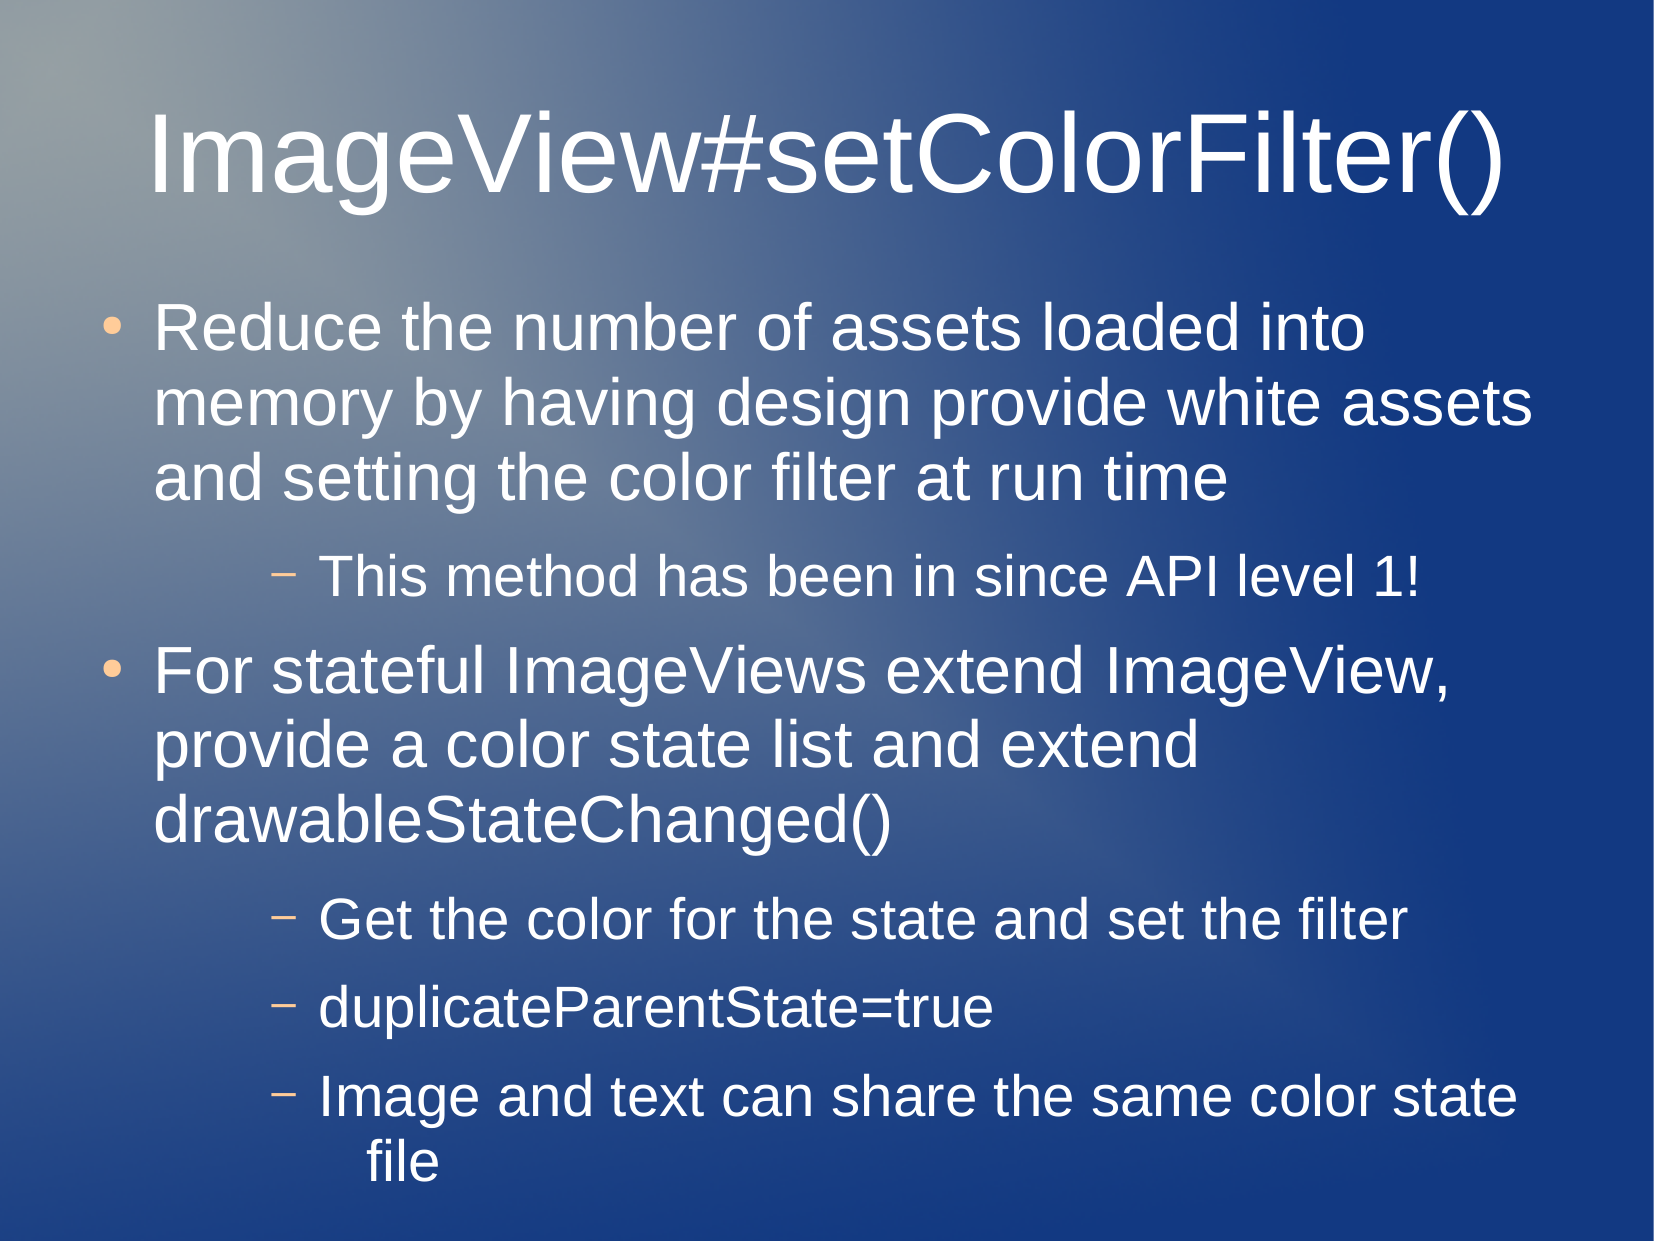

# ImageView#setColorFilter()
Reduce the number of assets loaded into memory by having design provide white assets and setting the color filter at run time
This method has been in since API level 1!
For stateful ImageViews extend ImageView, provide a color state list and extend drawableStateChanged()
Get the color for the state and set the filter
duplicateParentState=true
Image and text can share the same color state file